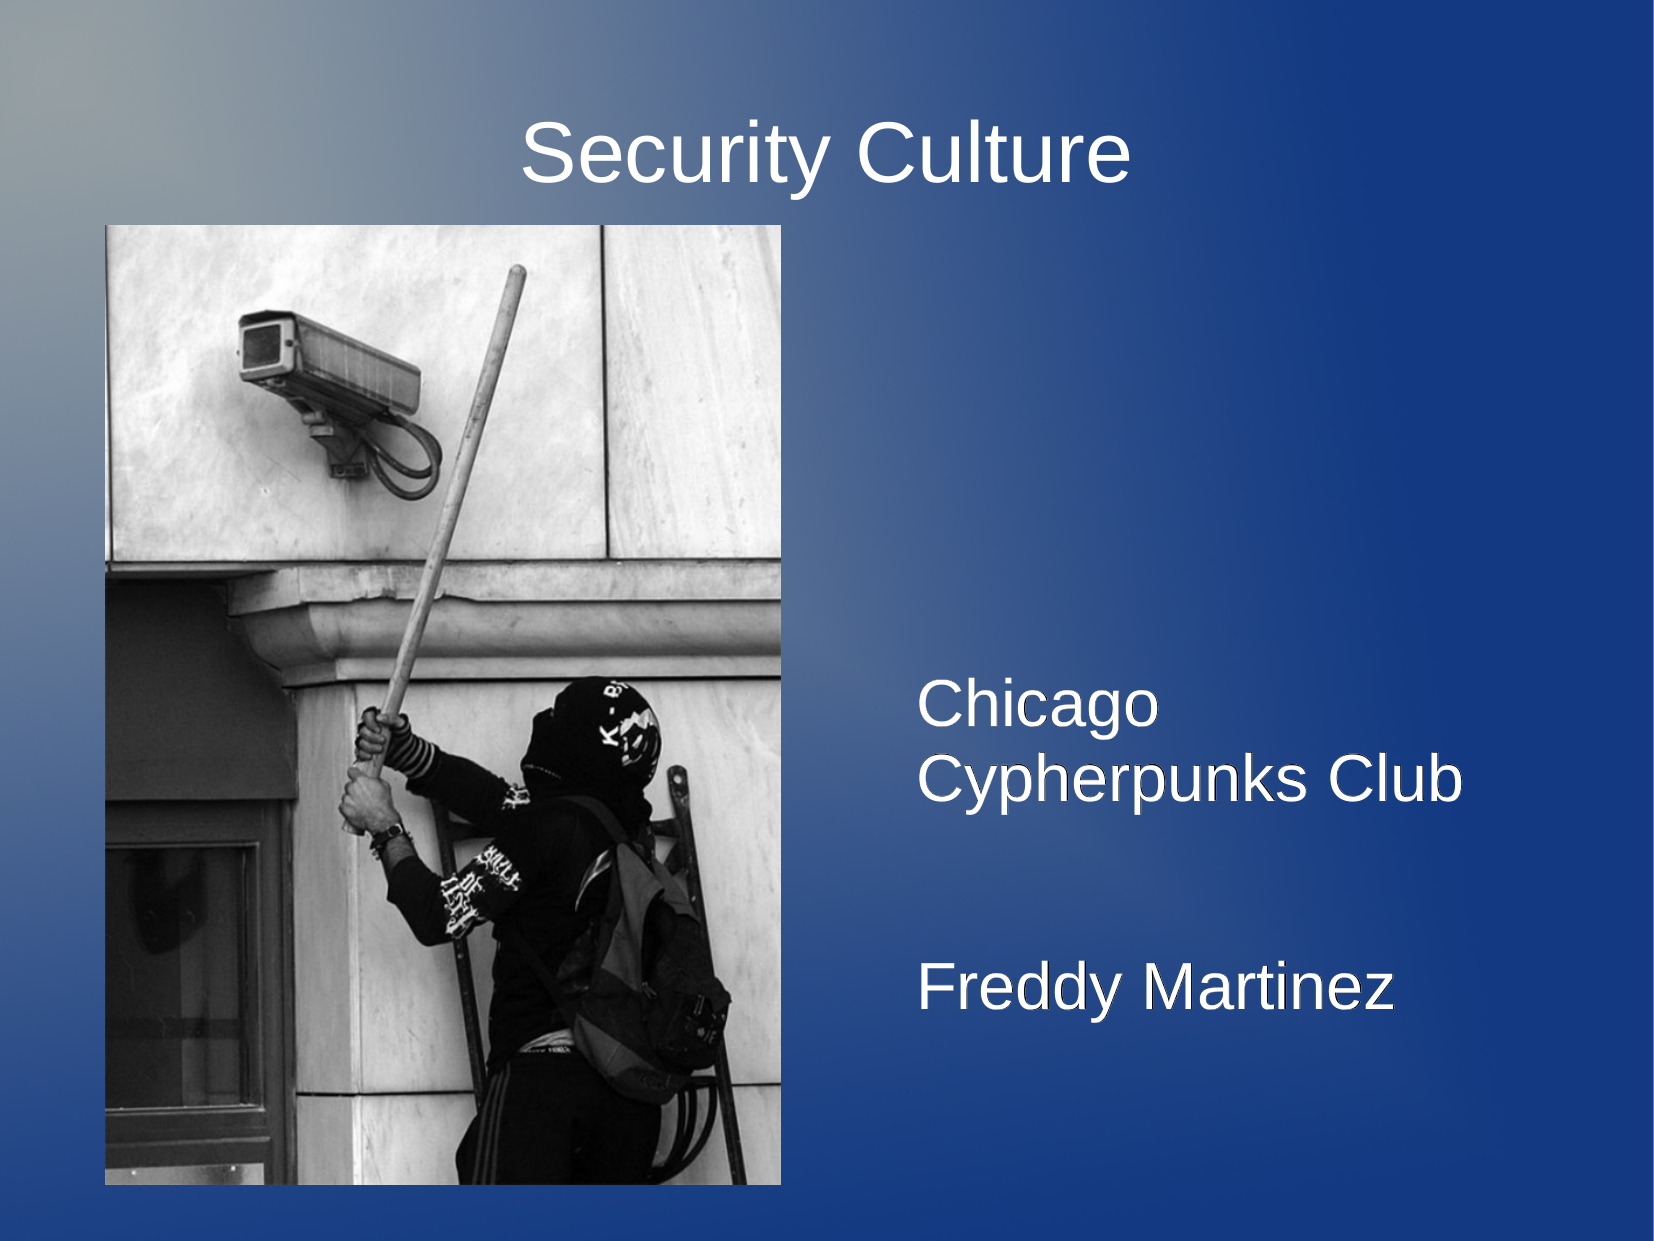

# Security Culture
Chicago Cypherpunks Club
Freddy Martinez